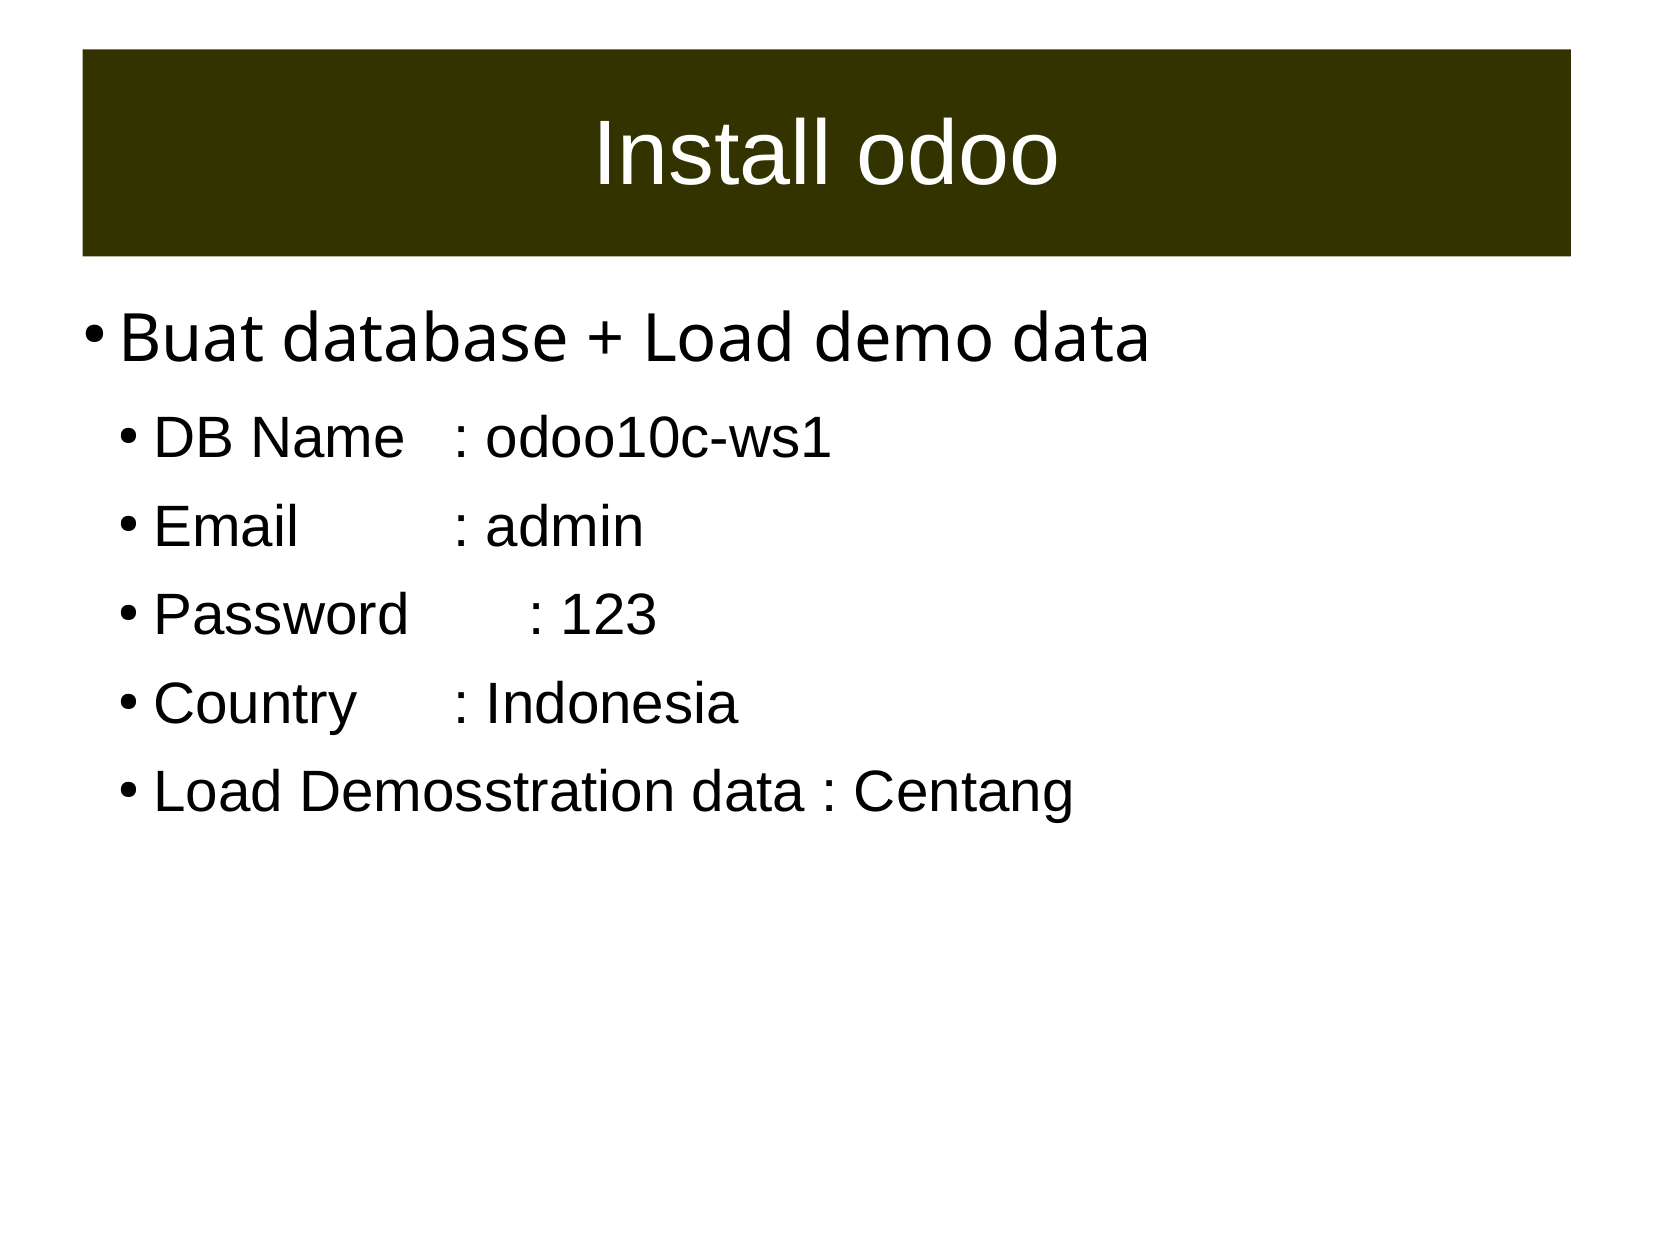

# Install odoo
Buat database + Load demo data
DB Name 	: odoo10c-ws1
Email			: admin
Password		: 123
Country		: Indonesia
Load Demosstration data : Centang